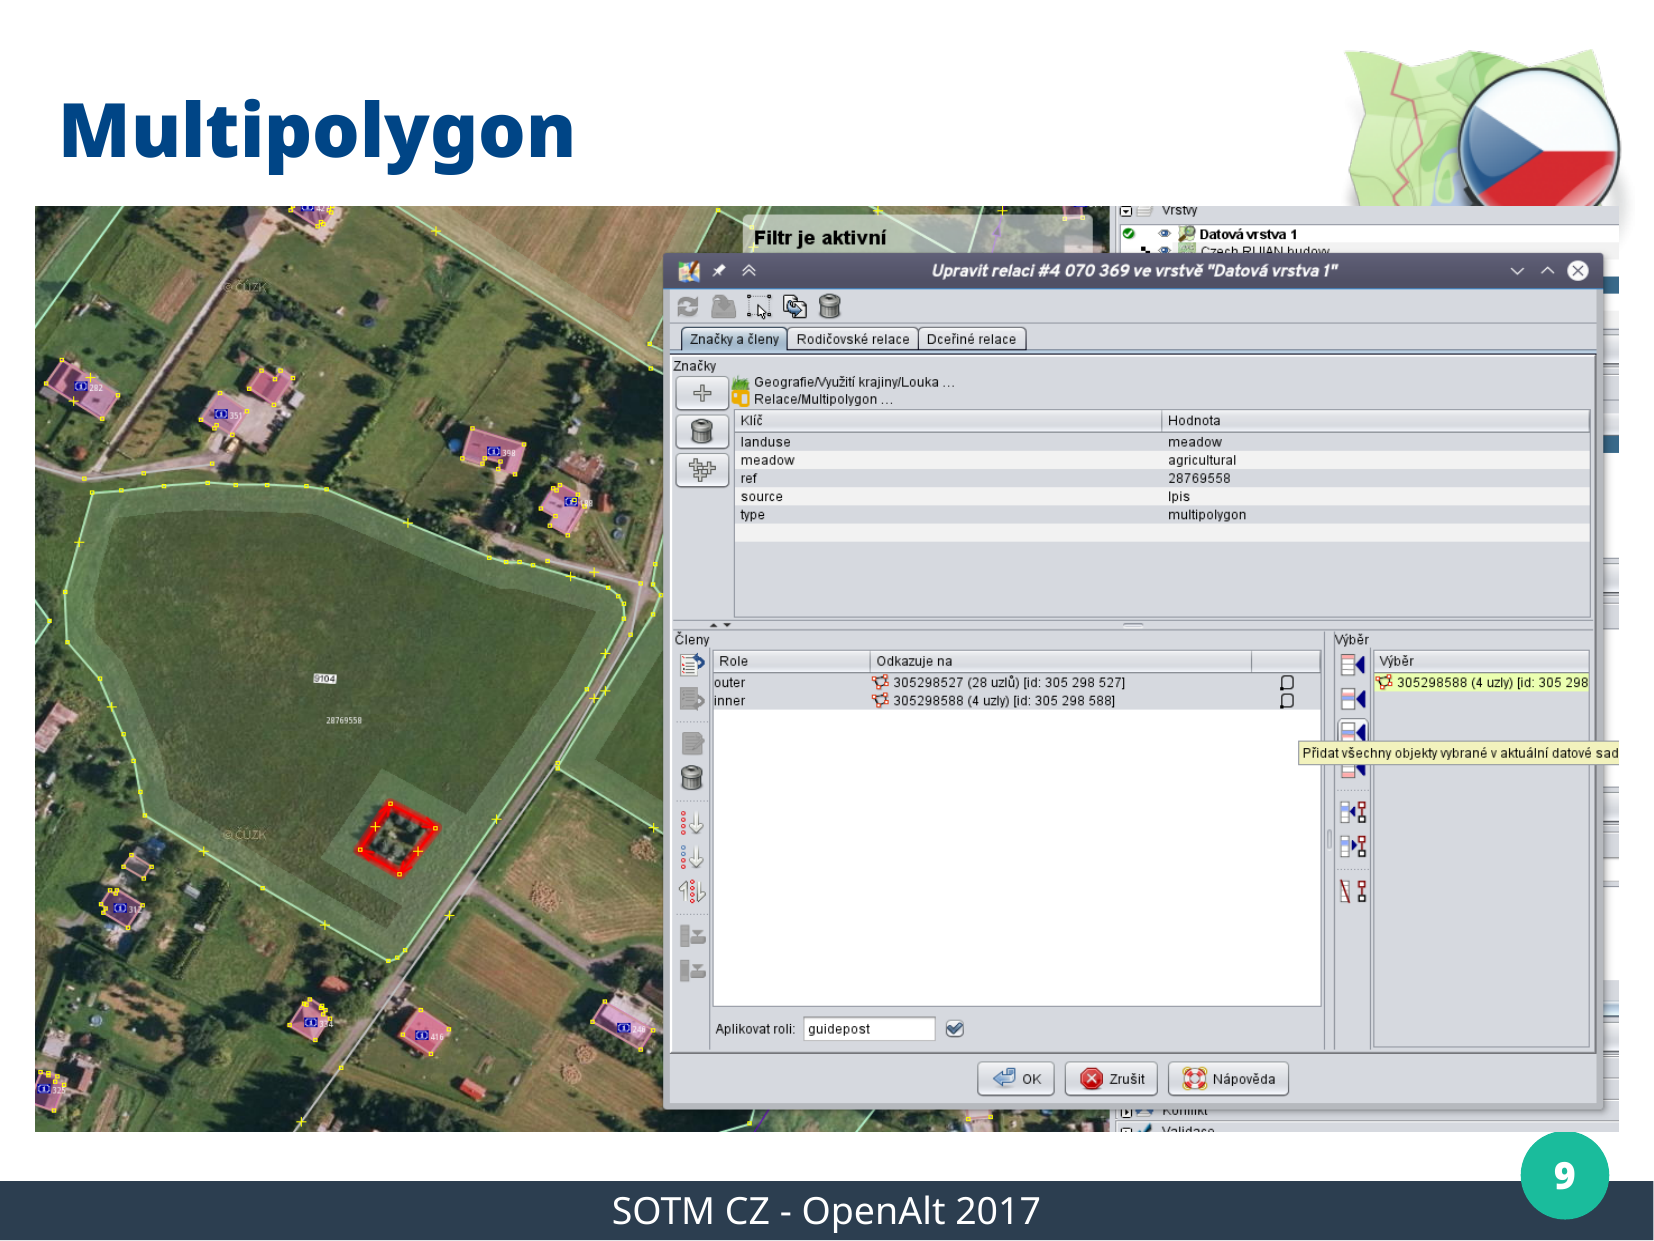

# Multipolygon
9
SOTM CZ - OpenAlt 2017